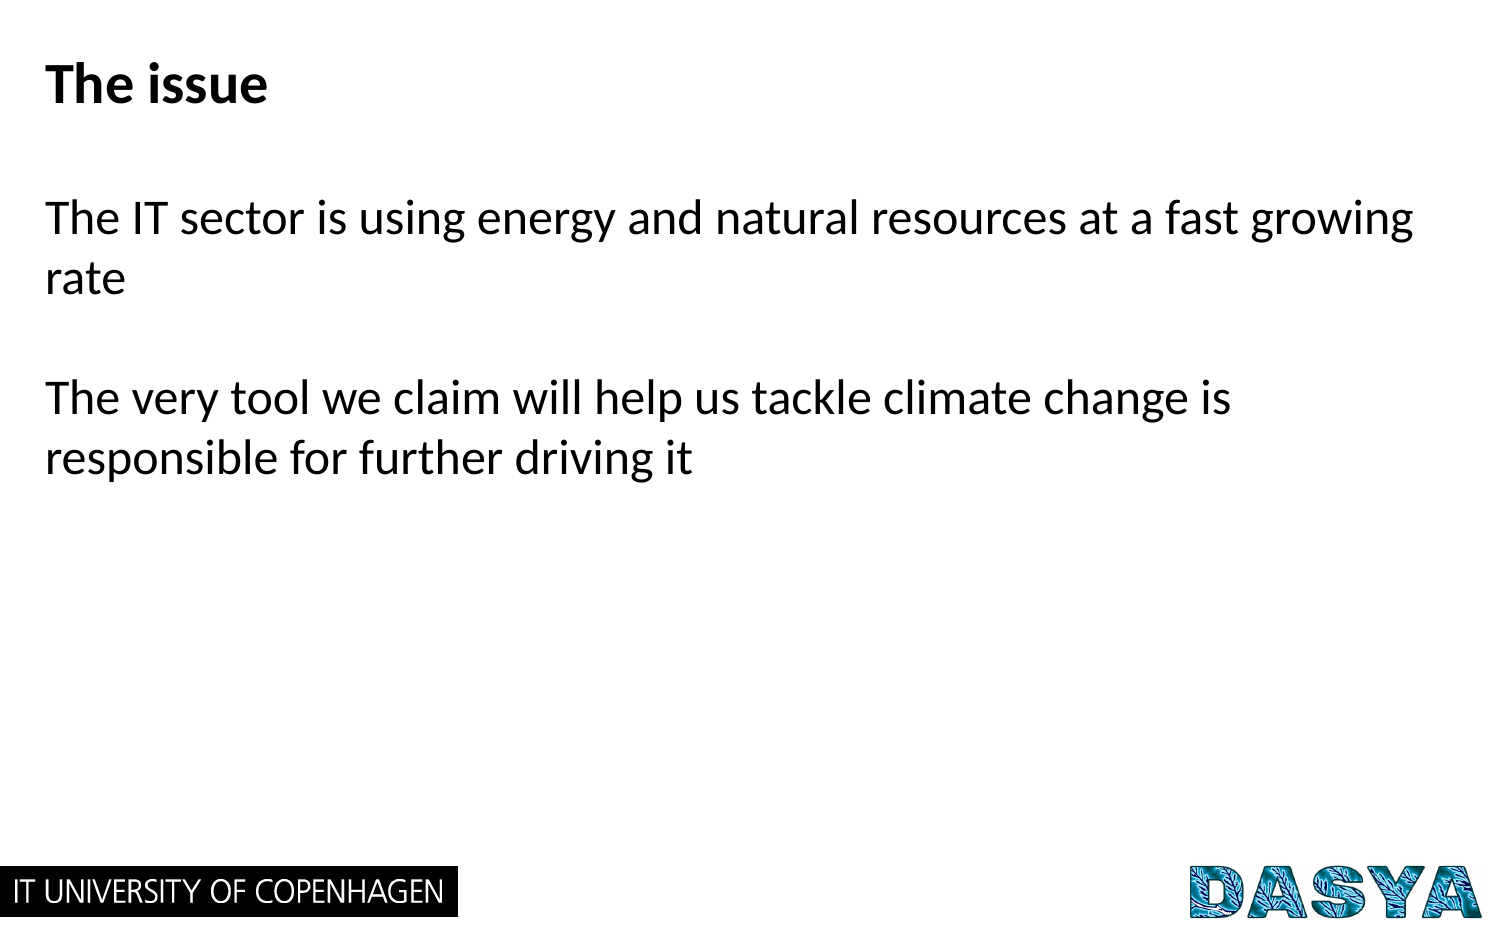

# The issue
The IT sector is using energy and natural resources at a fast growing rate
The very tool we claim will help us tackle climate change is responsible for further driving it